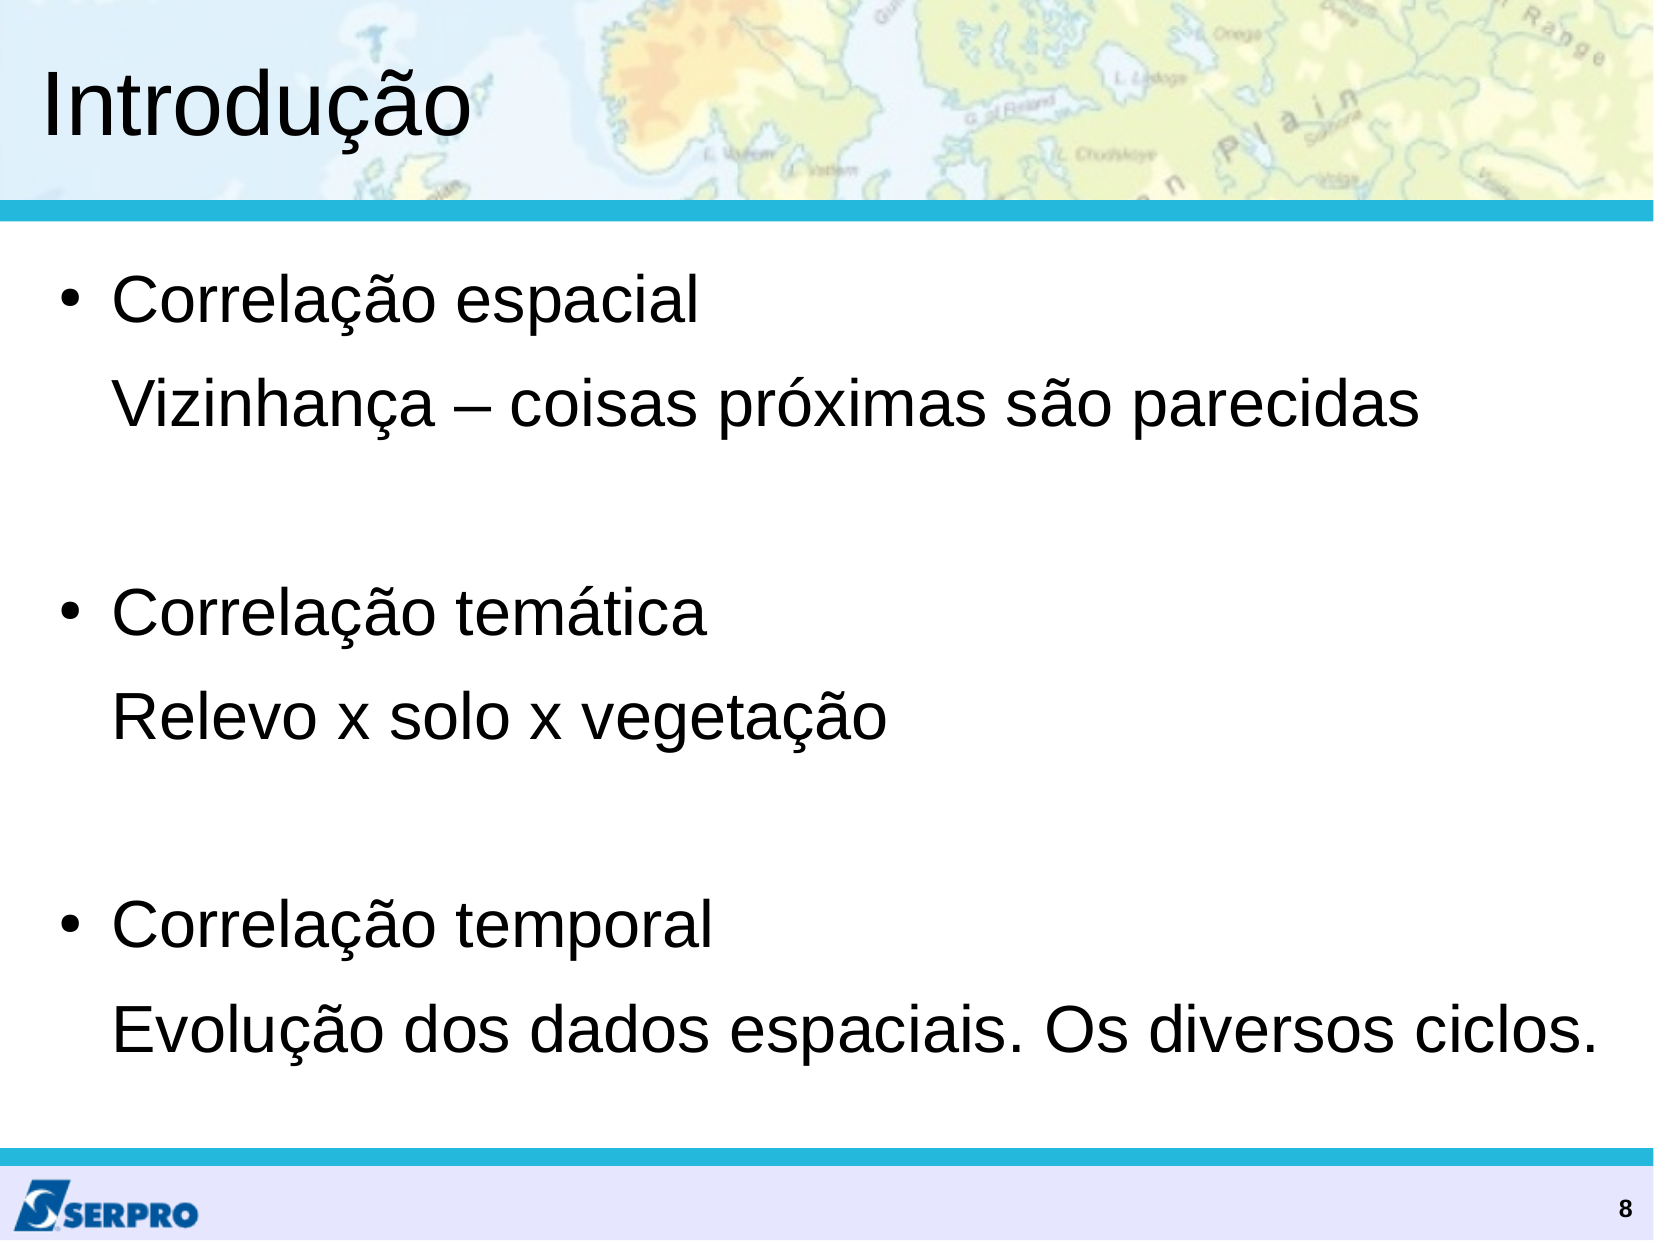

# Introdução
Correlação espacial
Vizinhança – coisas próximas são parecidas
Correlação temática
Relevo x solo x vegetação
Correlação temporal
Evolução dos dados espaciais. Os diversos ciclos.
8